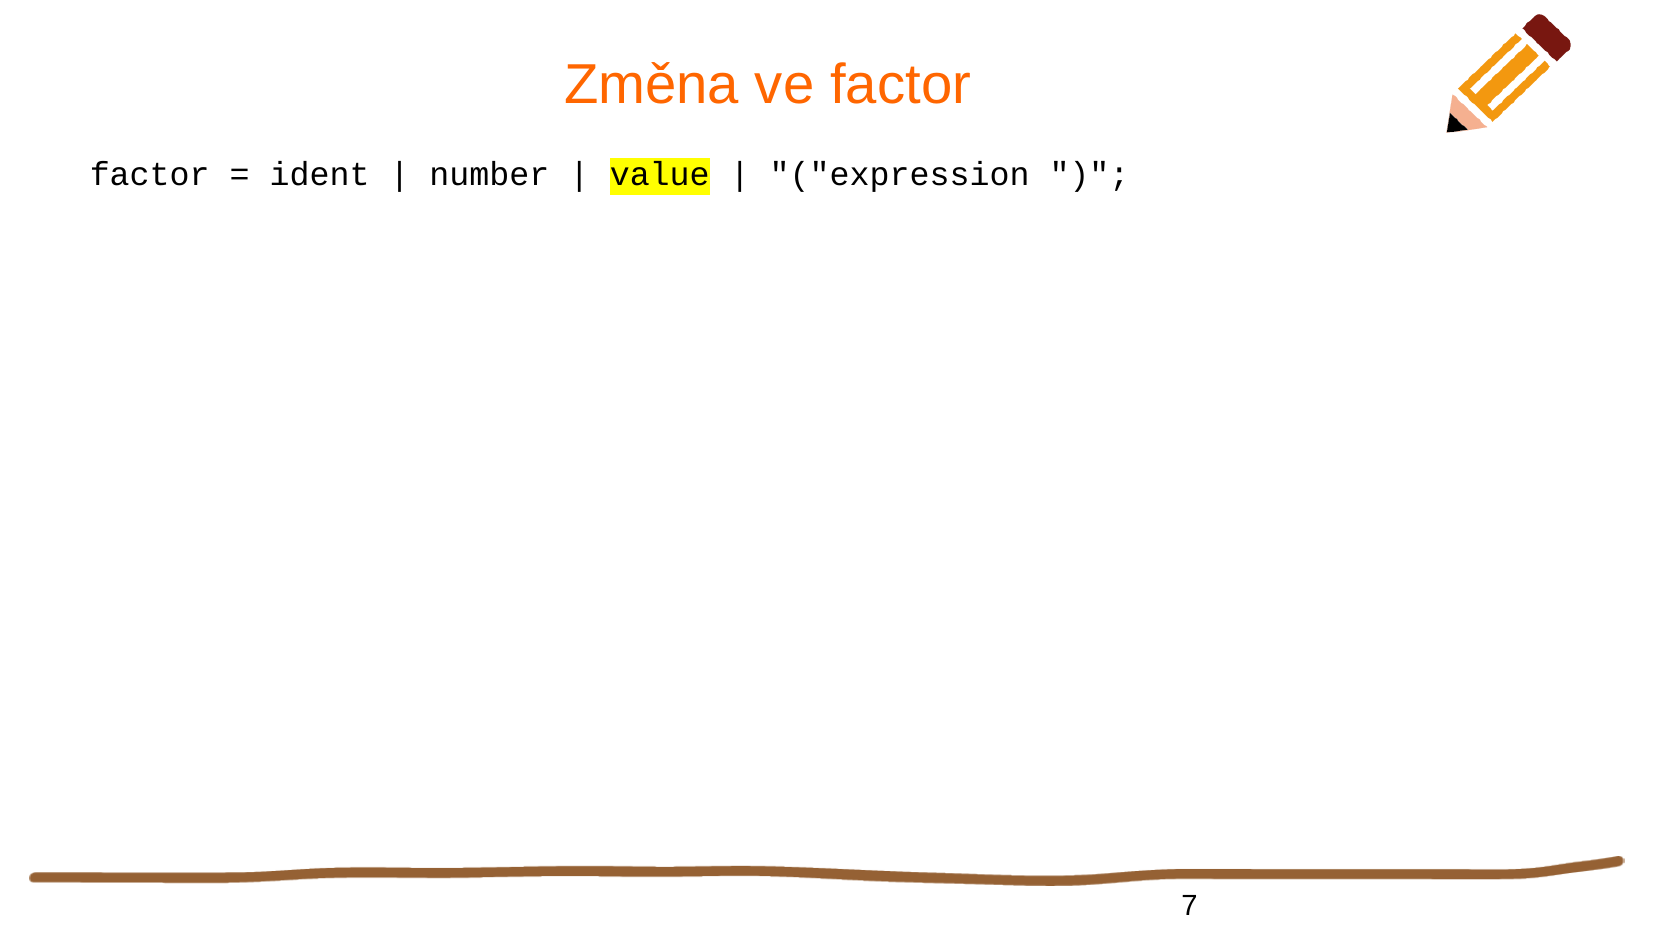

# Změna ve factor
factor = ident | number | value | "("expression ")";